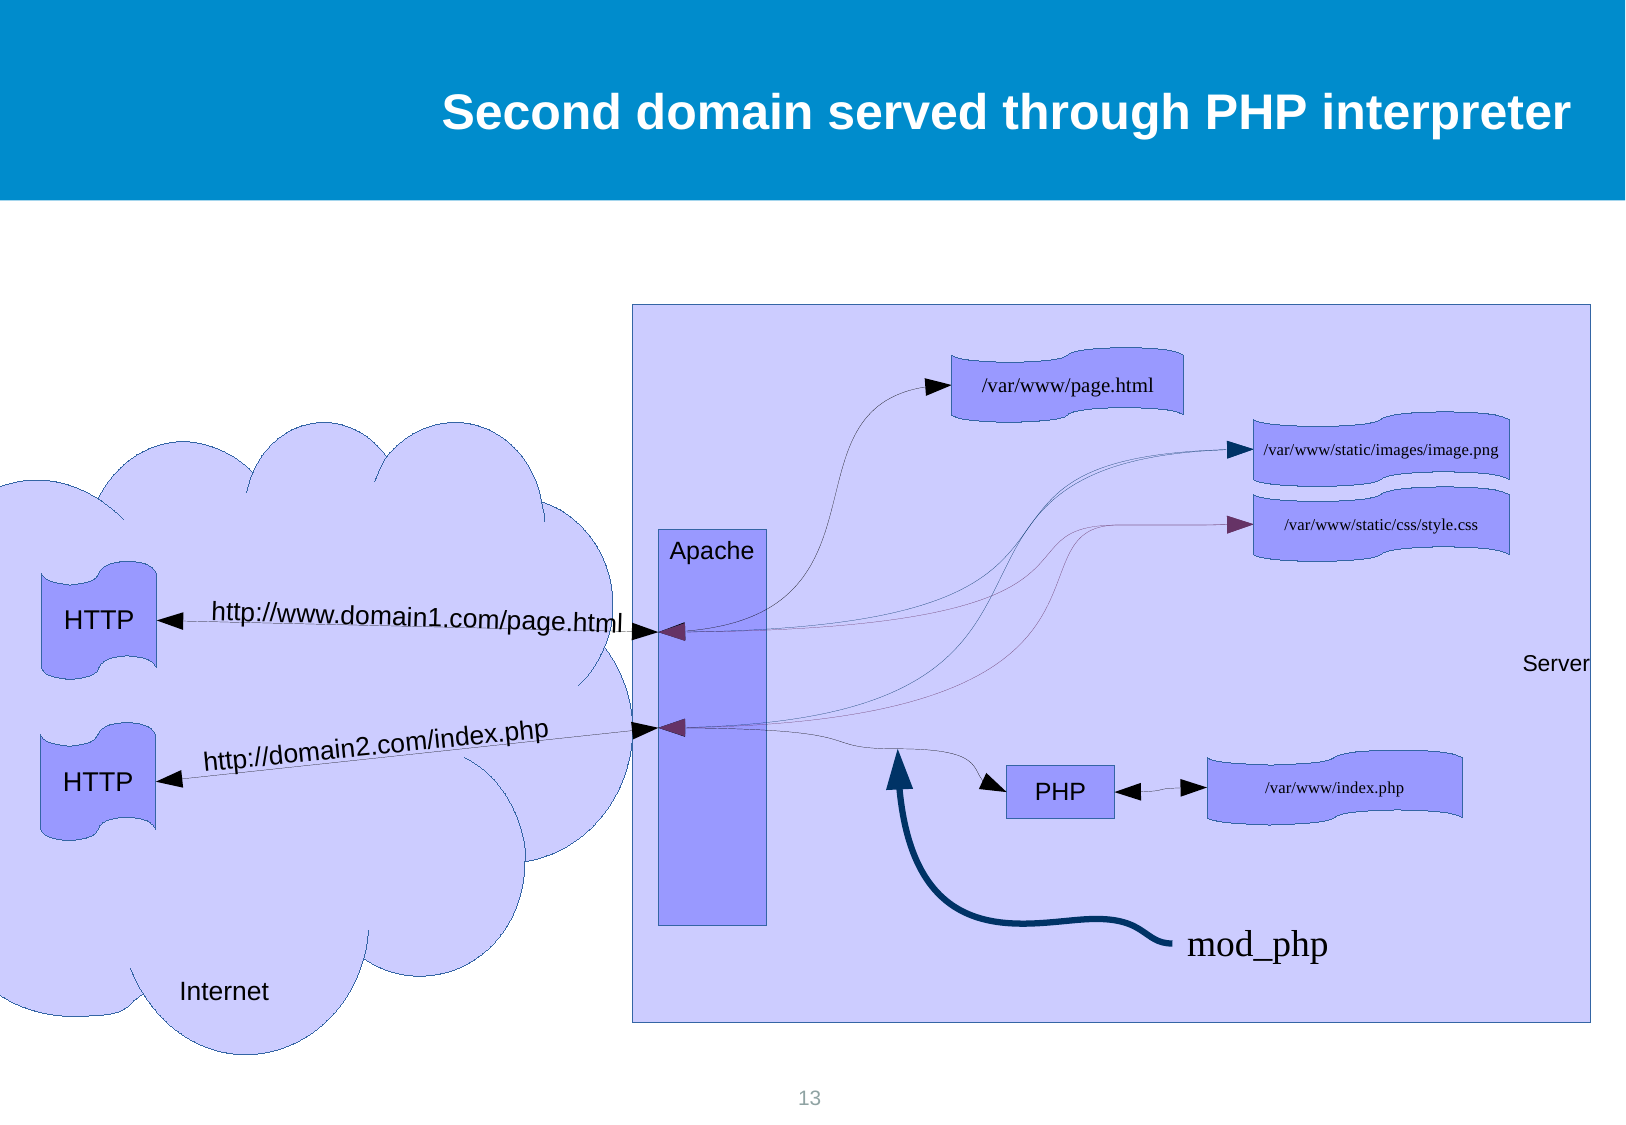

# Second domain served through PHP interpreter
Server
/var/www/page.html
/var/www/static/images/image.png
Internet
/var/www/static/css/style.css
Apache
HTTP
http://www.domain1.com/page.html
HTTP
http://domain2.com/index.php
/var/www/index.php
PHP
mod_php